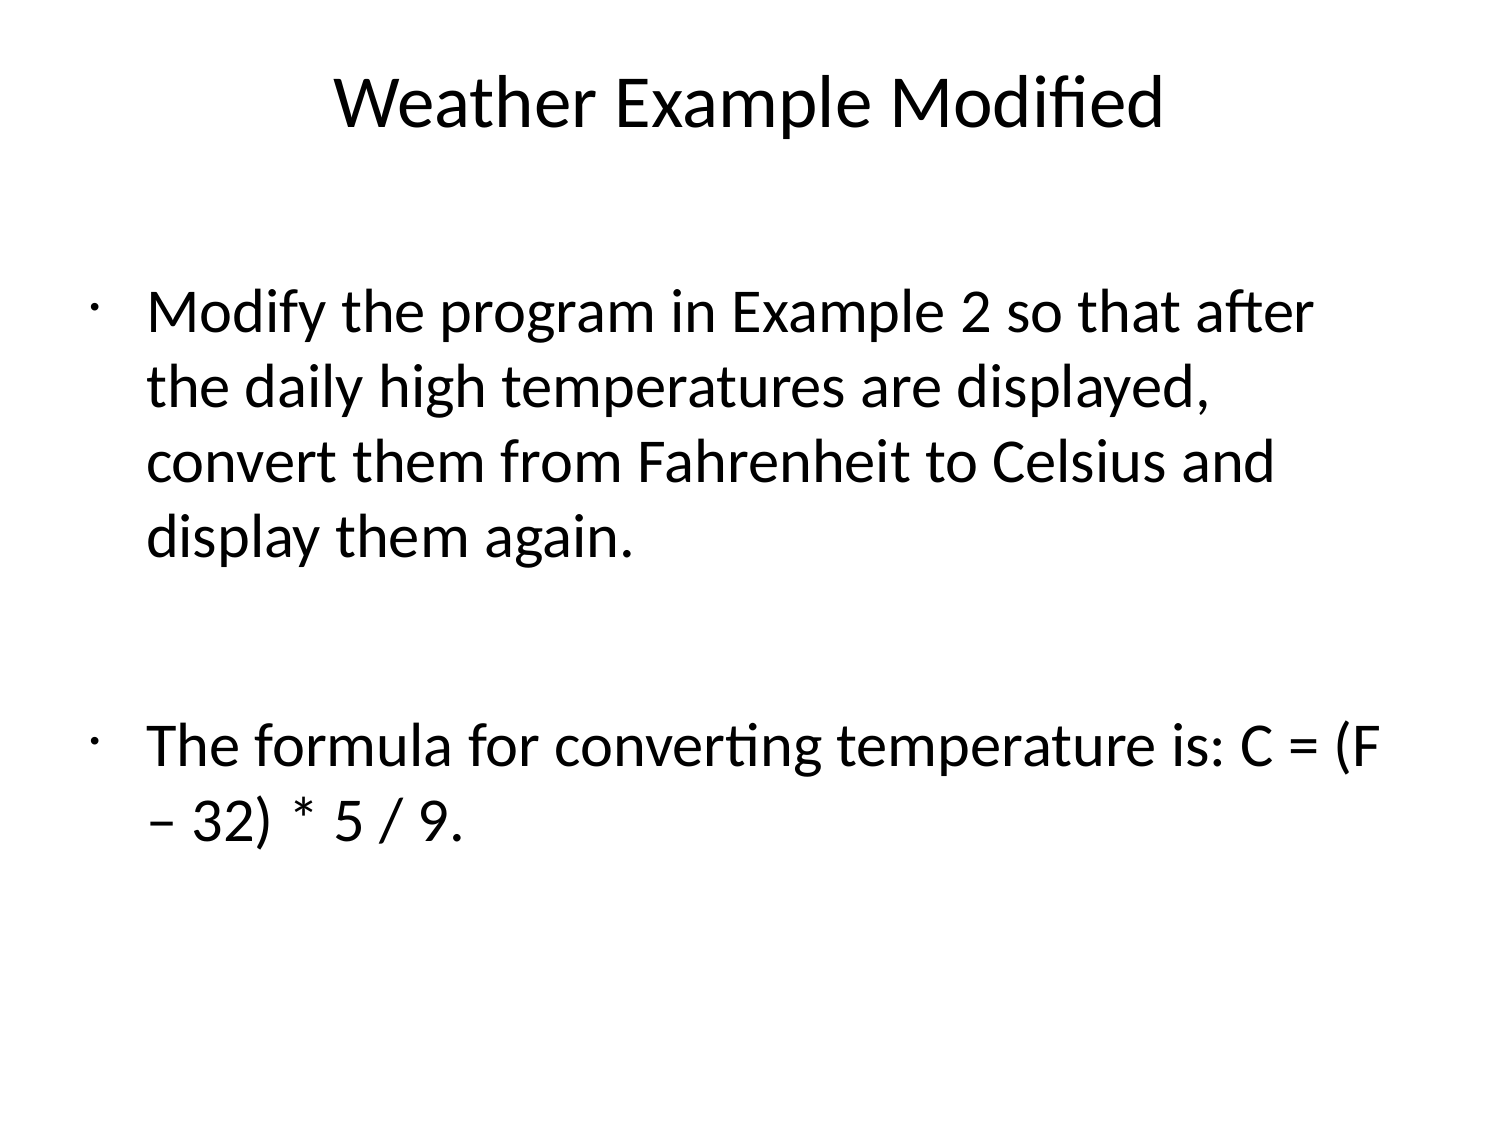

# Weather Example Modified
Modify the program in Example 2 so that after the daily high temperatures are displayed, convert them from Fahrenheit to Celsius and display them again.
The formula for converting temperature is: C = (F – 32) * 5 / 9.